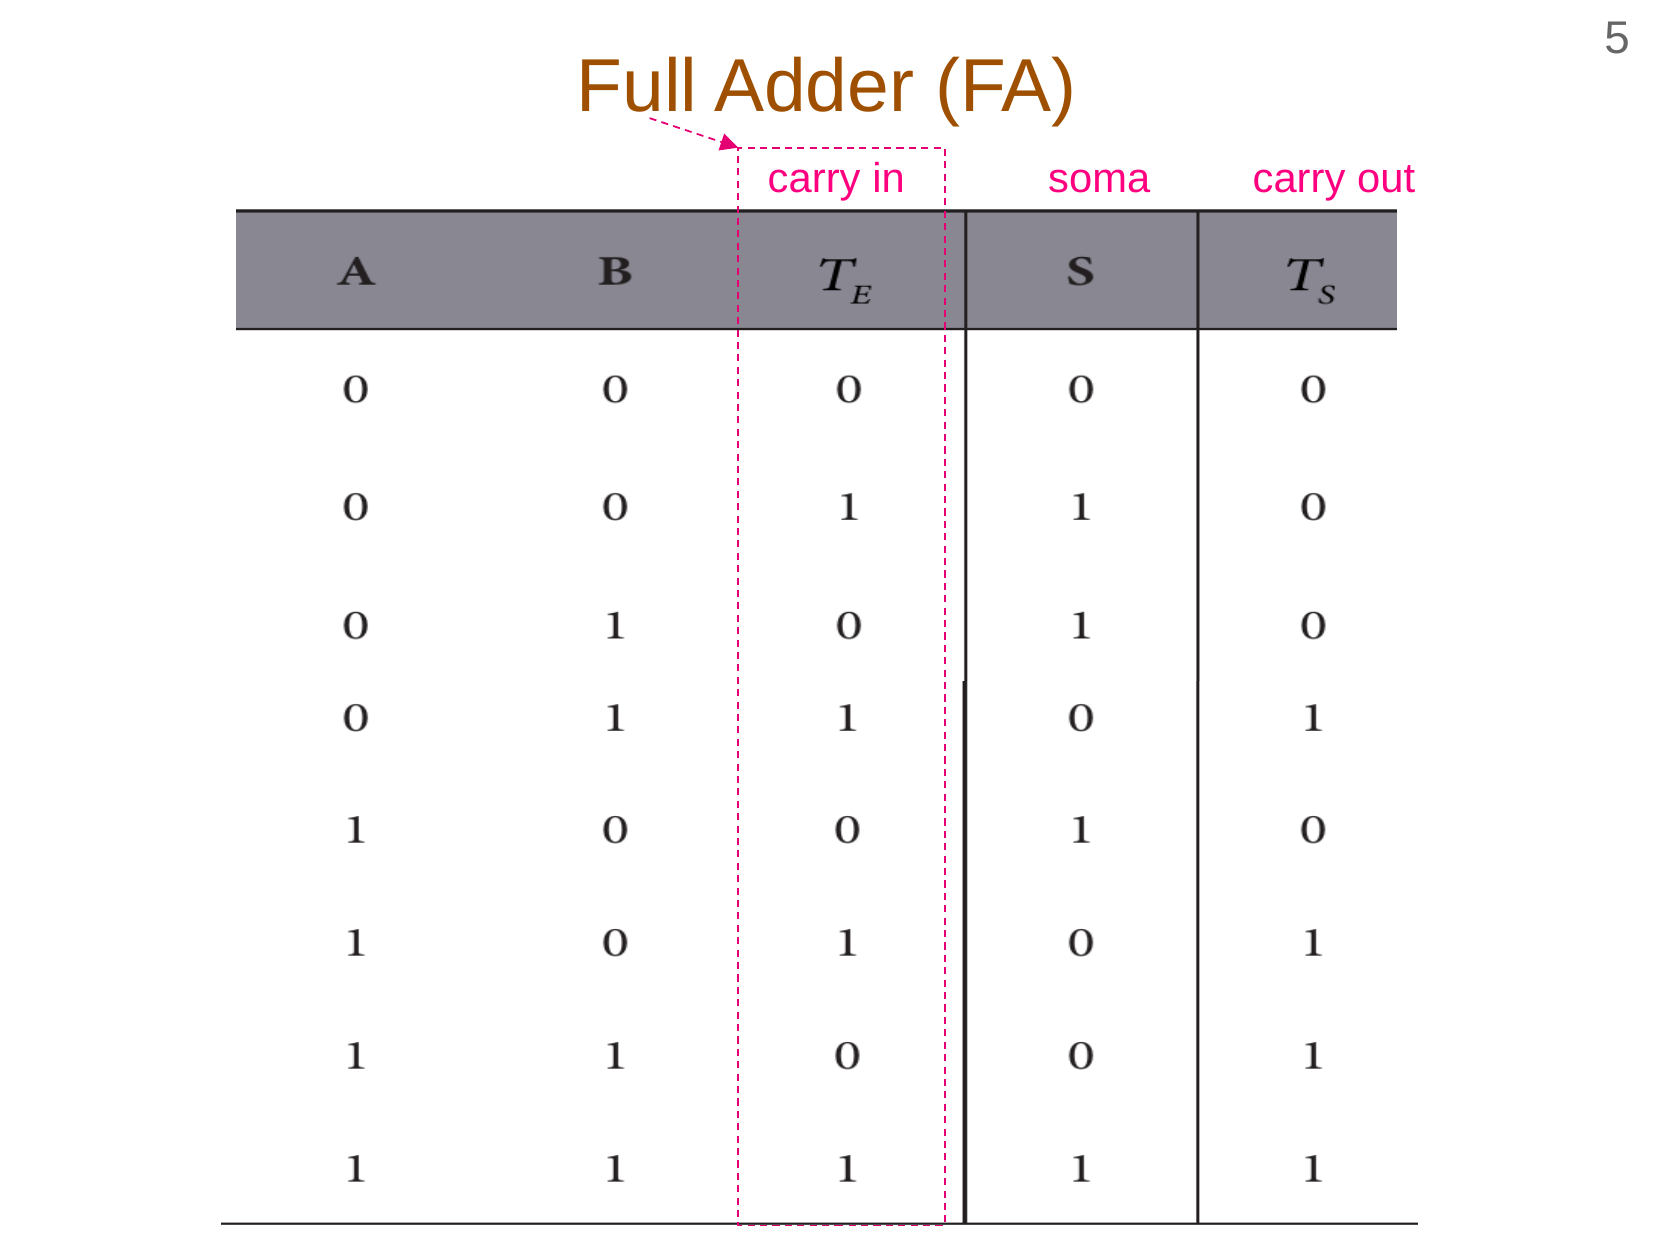

5
# Full Adder (FA)
carry in
soma
carry out